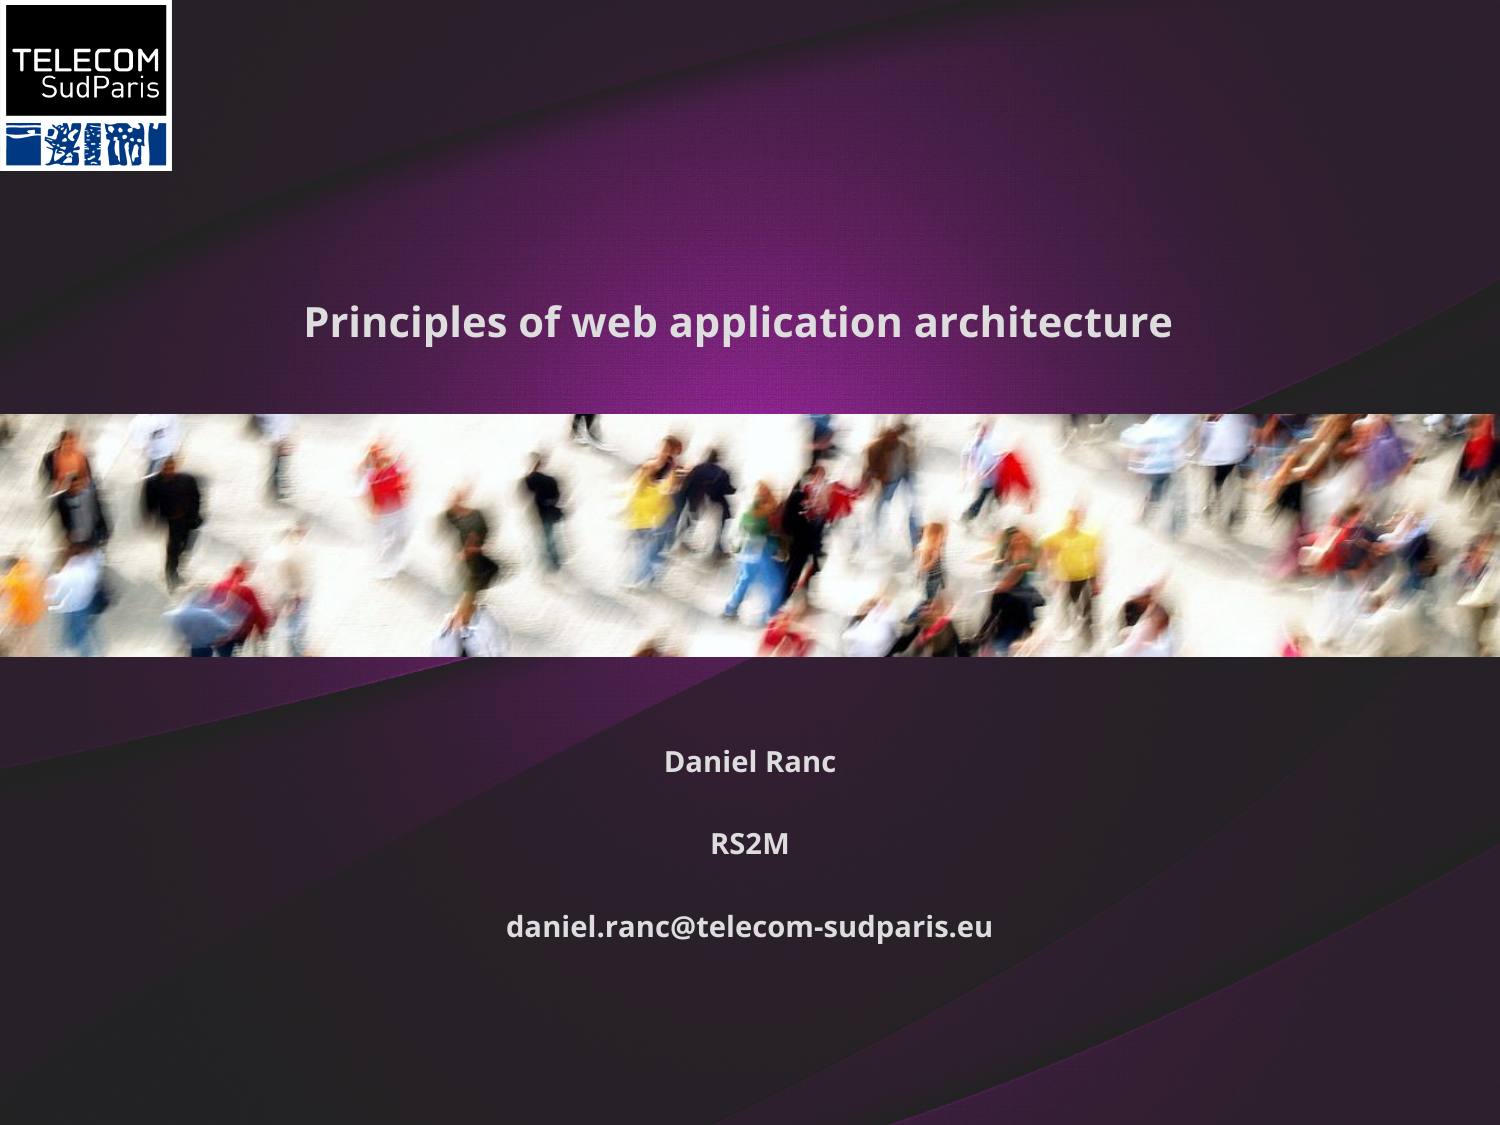

# Principles of web application architecture
Daniel Ranc
RS2M
daniel.ranc@telecom-sudparis.eu